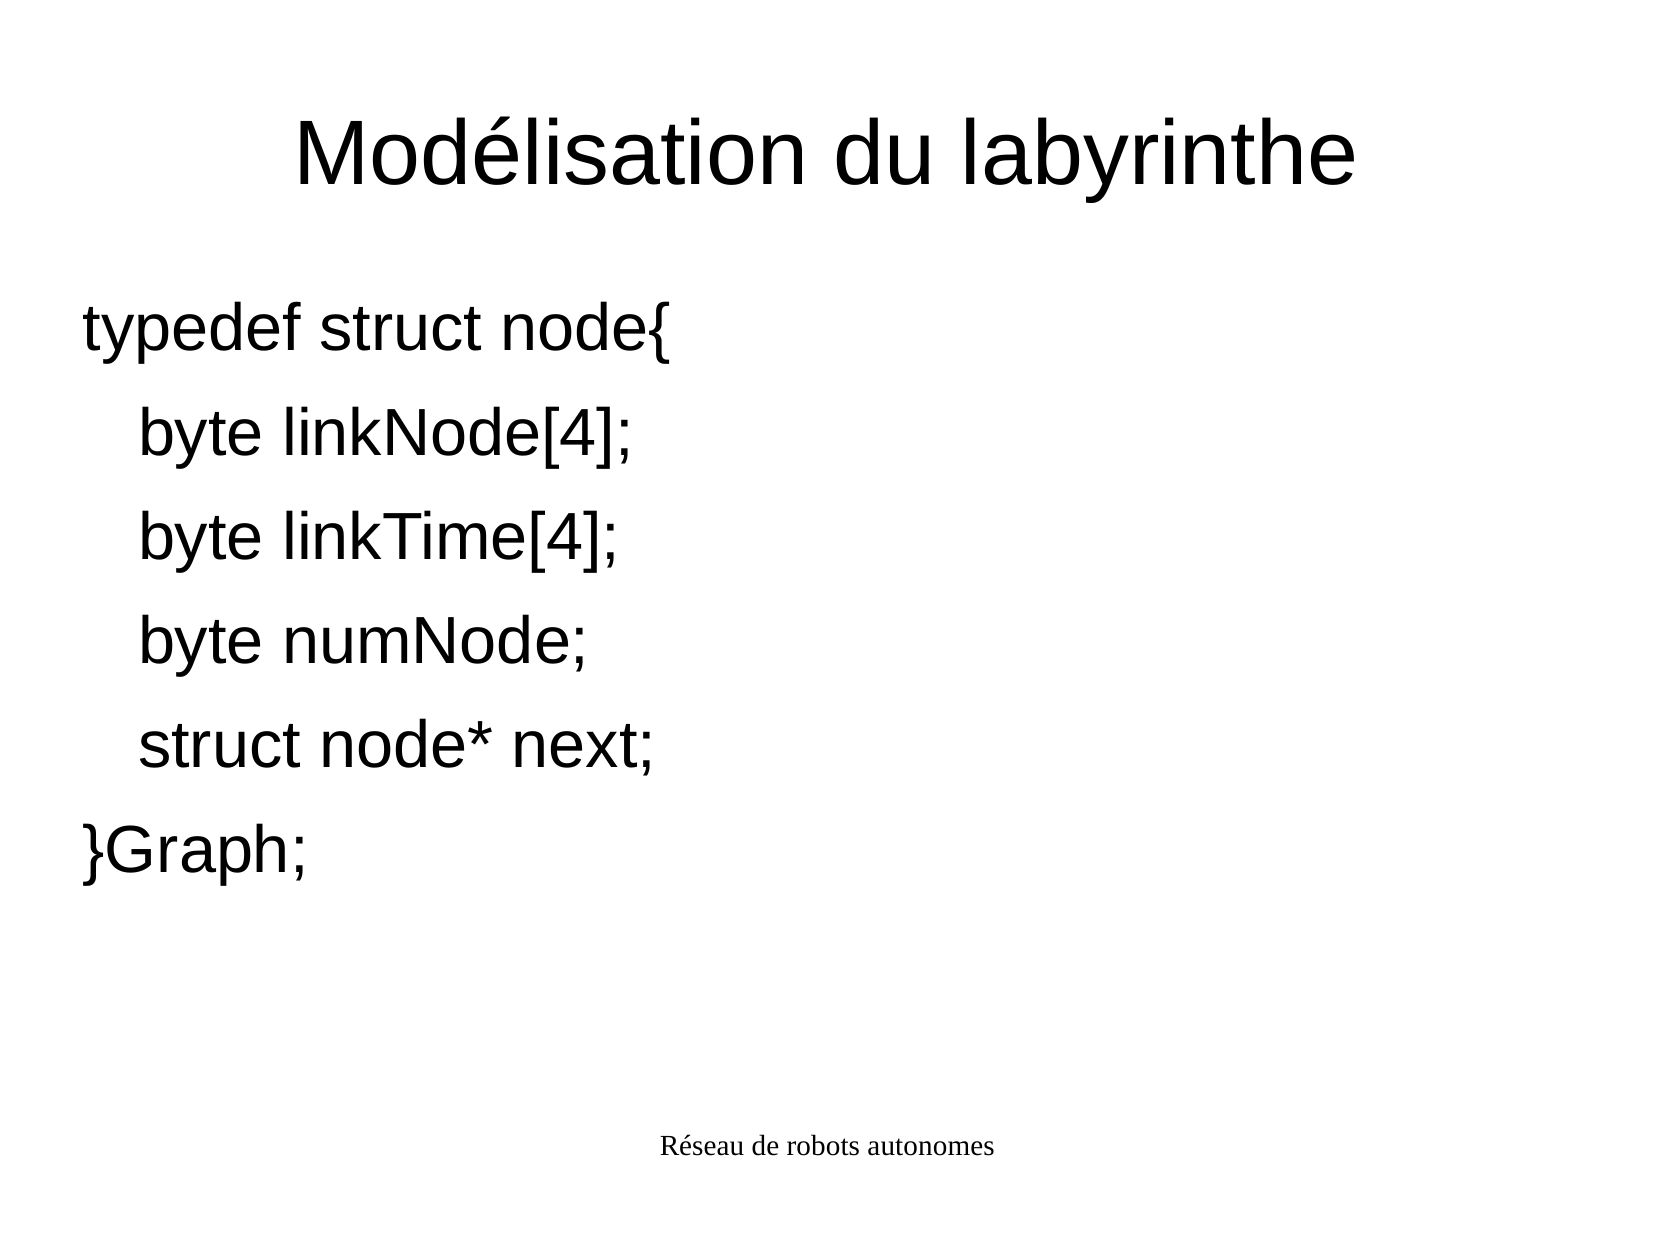

# Modélisation du labyrinthe
typedef struct node{
 byte linkNode[4];
 byte linkTime[4];
 byte numNode;
 struct node* next;
}Graph;